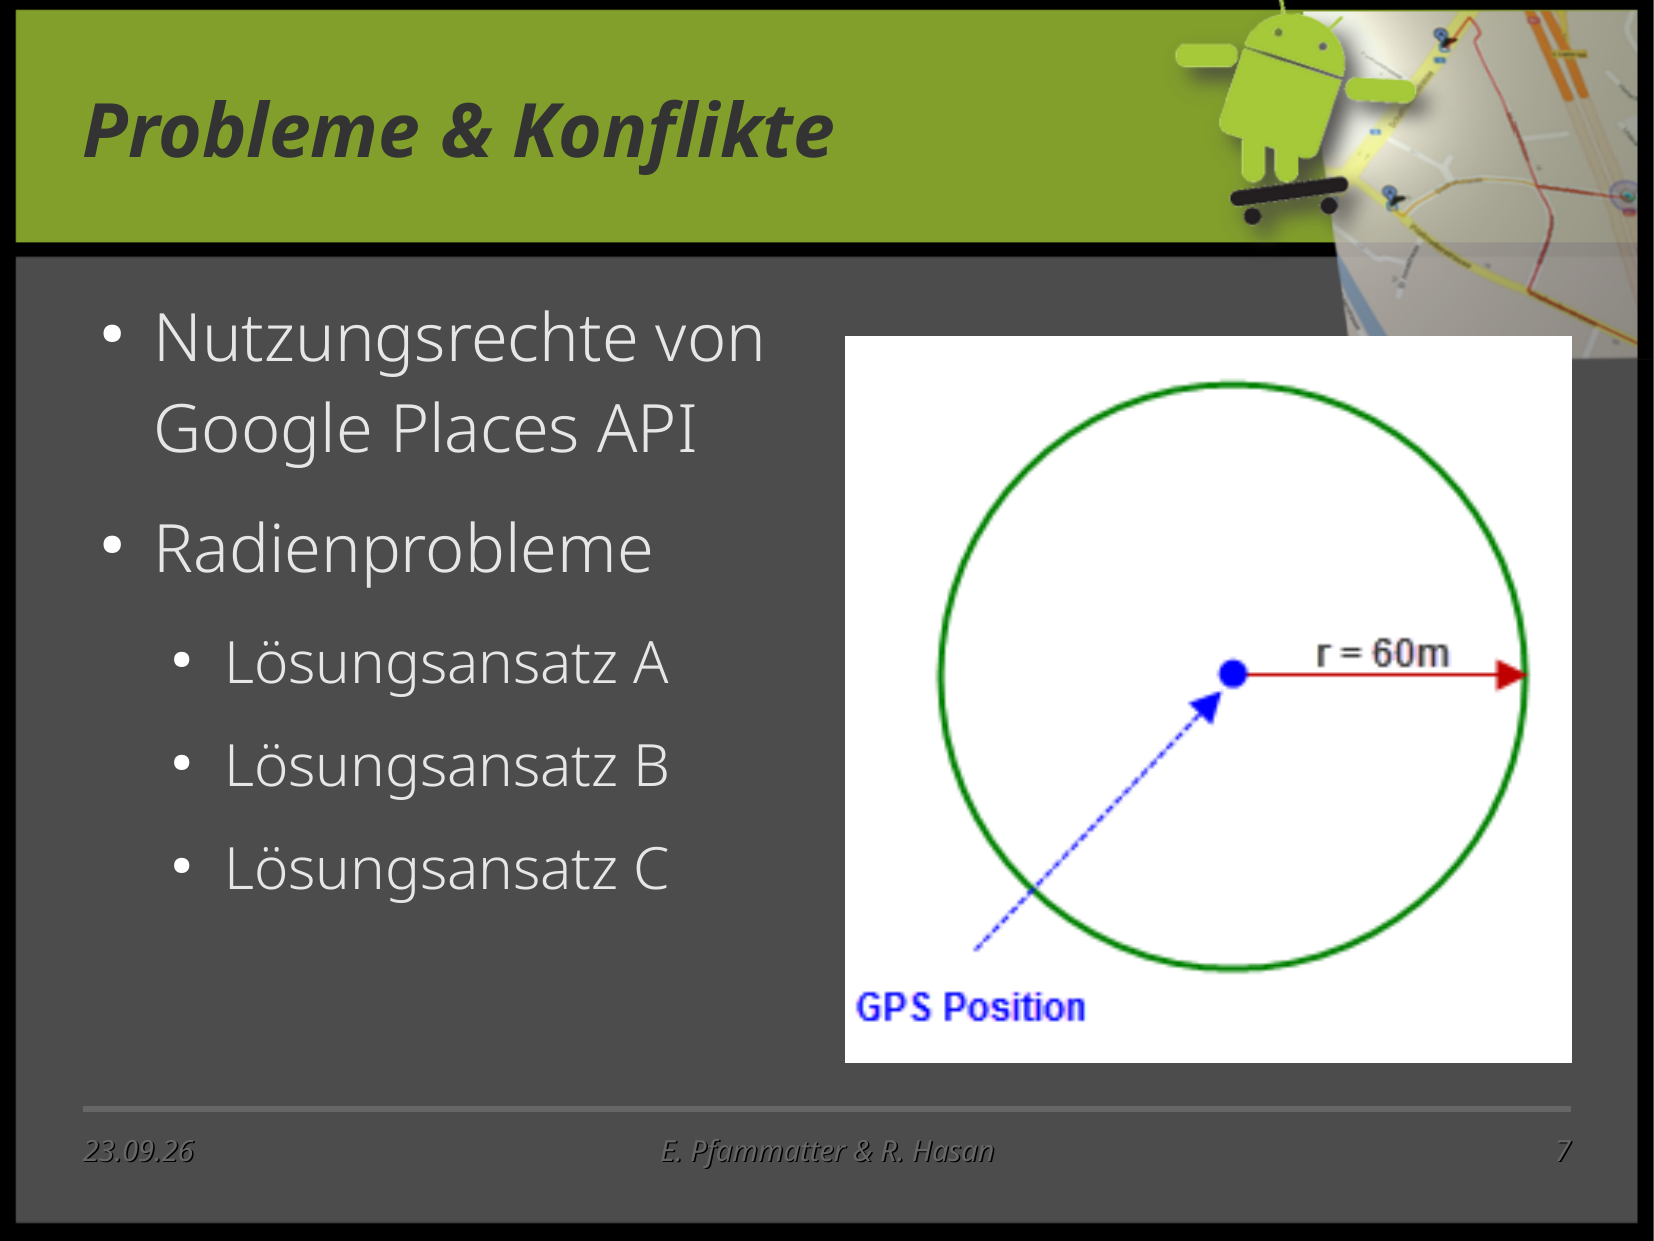

# Probleme & Konflikte
Nutzungsrechte von Google Places API
Radienprobleme
Lösungsansatz A
Lösungsansatz B
Lösungsansatz C
E. Pfammatter & R. Hasan
7